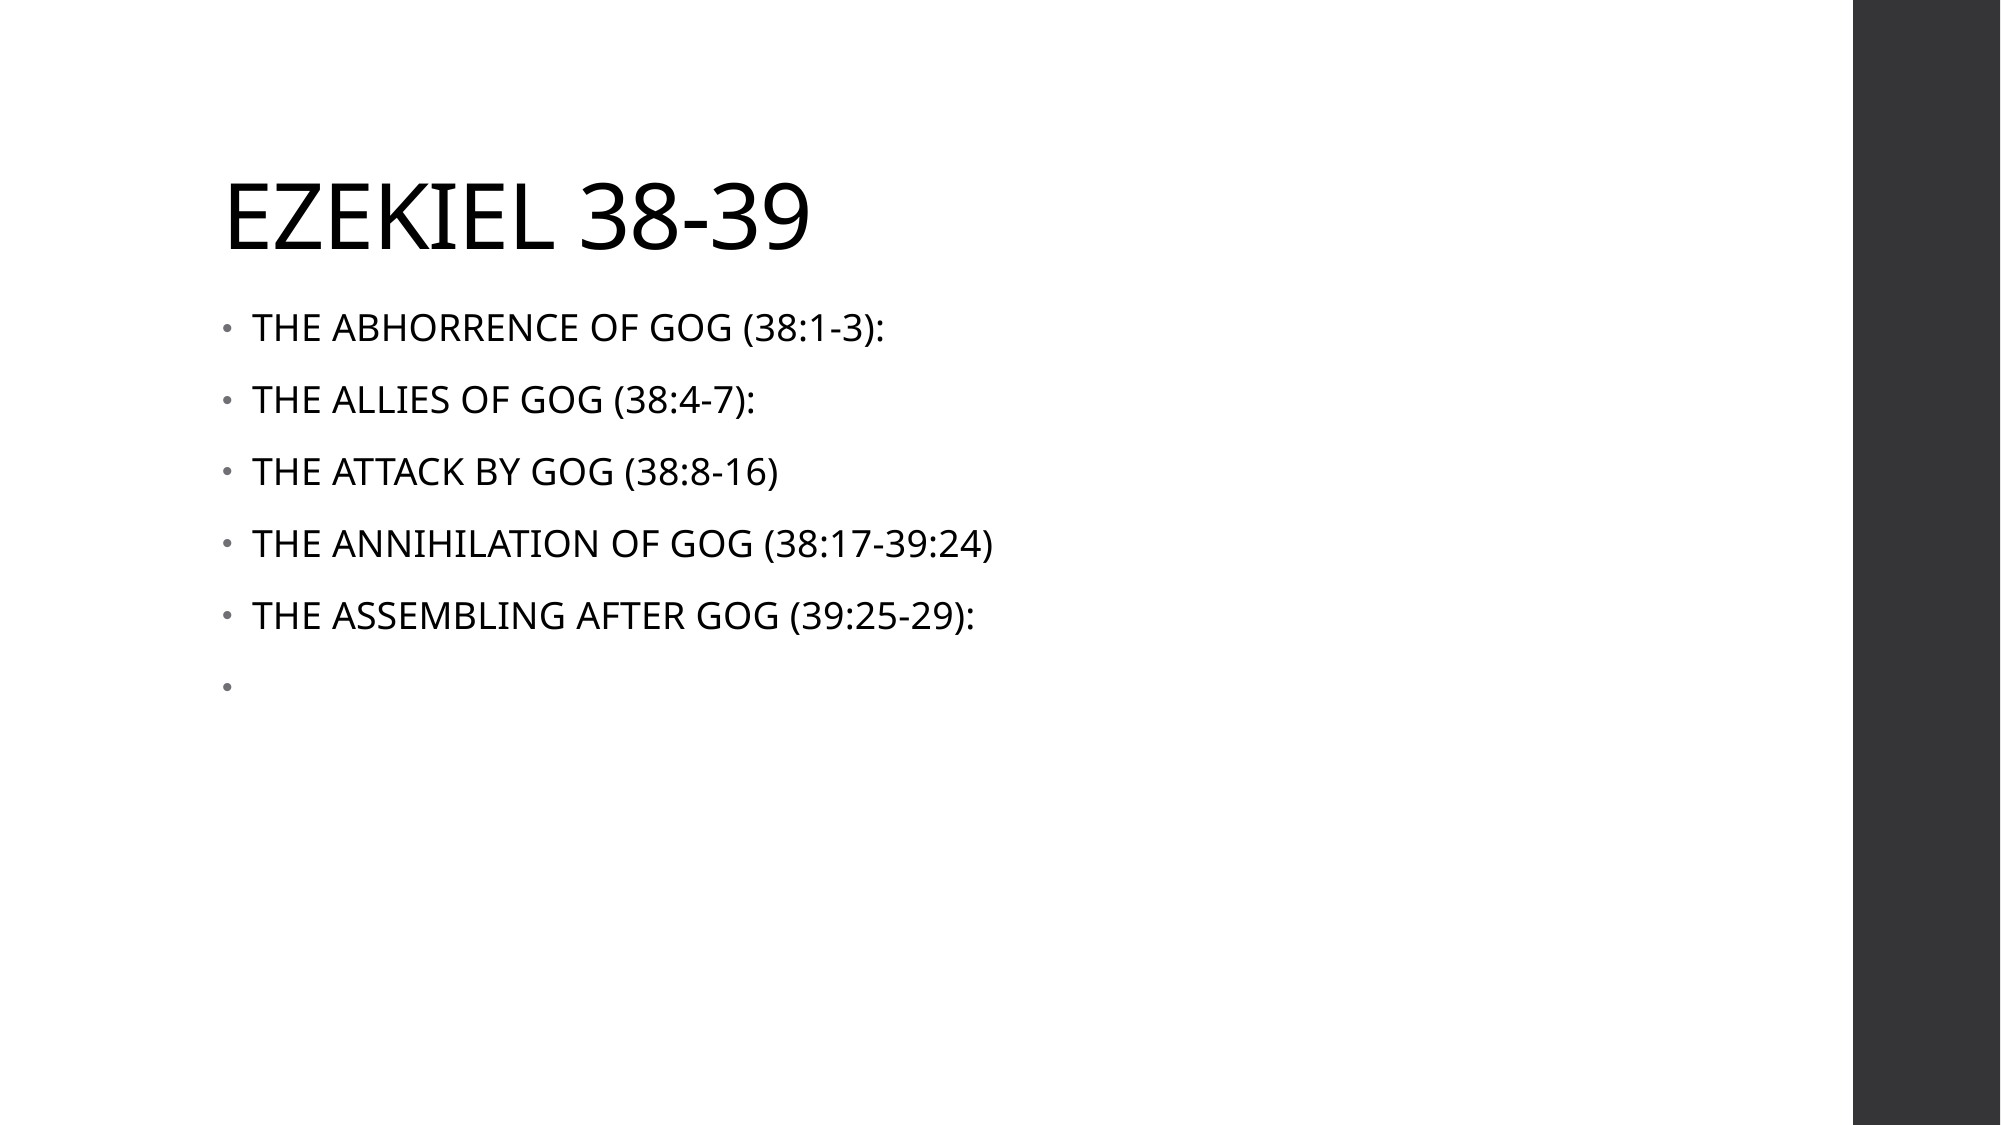

# EZEKIEL 38-39
THE ABHORRENCE OF GOG (38:1-3):
THE ALLIES OF GOG (38:4-7):
THE ATTACK BY GOG (38:8-16)
THE ANNIHILATION OF GOG (38:17-39:24)
THE ASSEMBLING AFTER GOG (39:25-29):